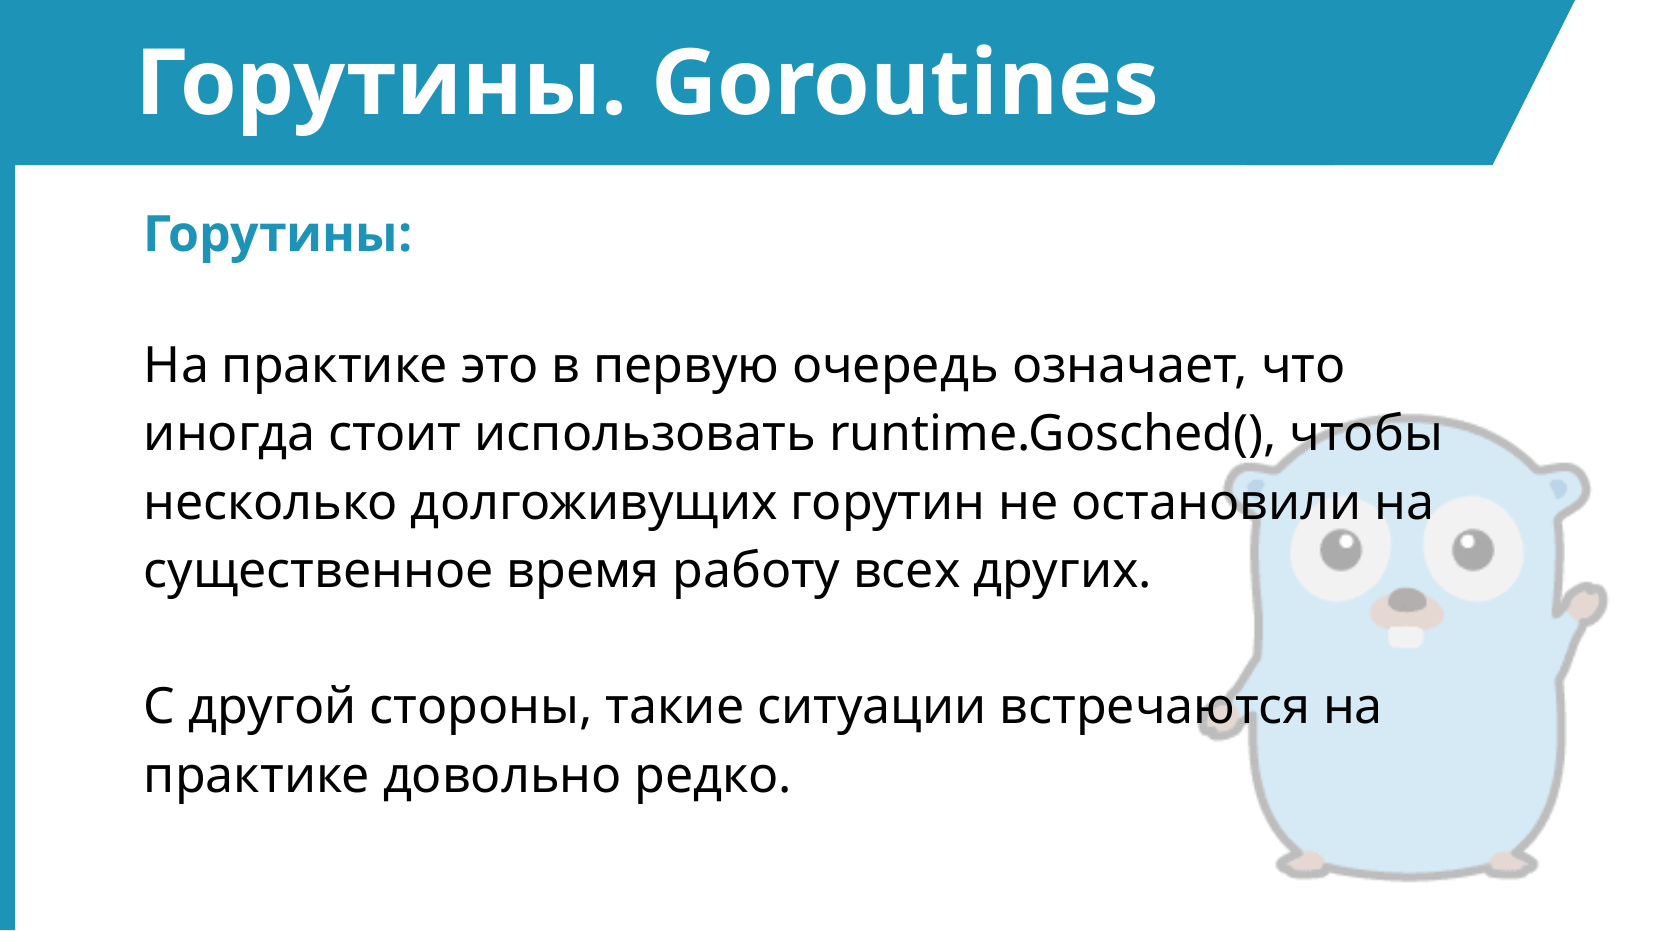

# Горутины. Goroutines
Горутины:
На практике это в первую очередь означает, что иногда стоит использовать runtime.Gosched(), чтобы несколько долгоживущих горутин не остановили на существенное время работу всех других.
С другой стороны, такие ситуации встречаются на практике довольно редко.